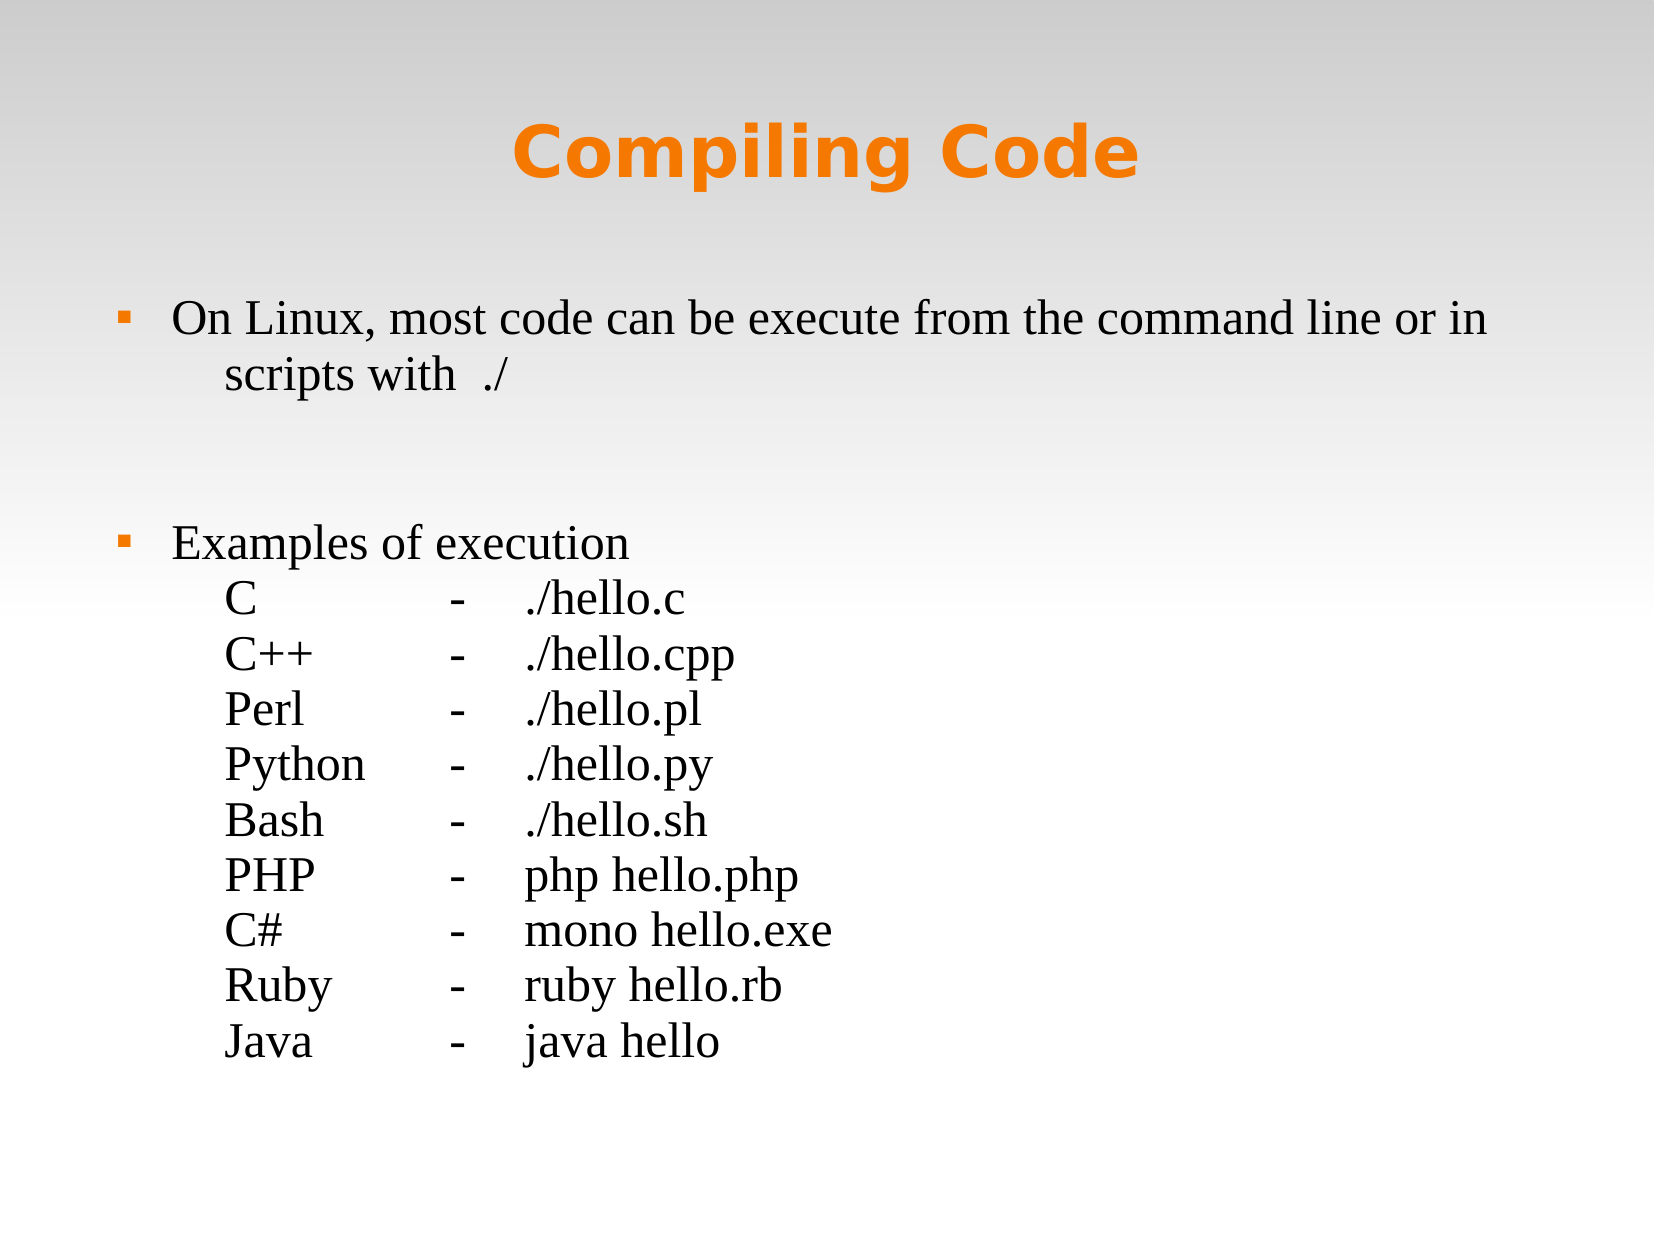

# Compiling Code
On Linux, most code can be execute from the command line or in scripts with ./
Examples of execution
C			-	./hello.c
C++		-	./hello.cpp
Perl		-	./hello.pl
Python		-	./hello.py
Bash		-	./hello.sh
PHP		-	php hello.php
C#			-	mono hello.exe
Ruby		-	ruby hello.rb
Java		-	java hello